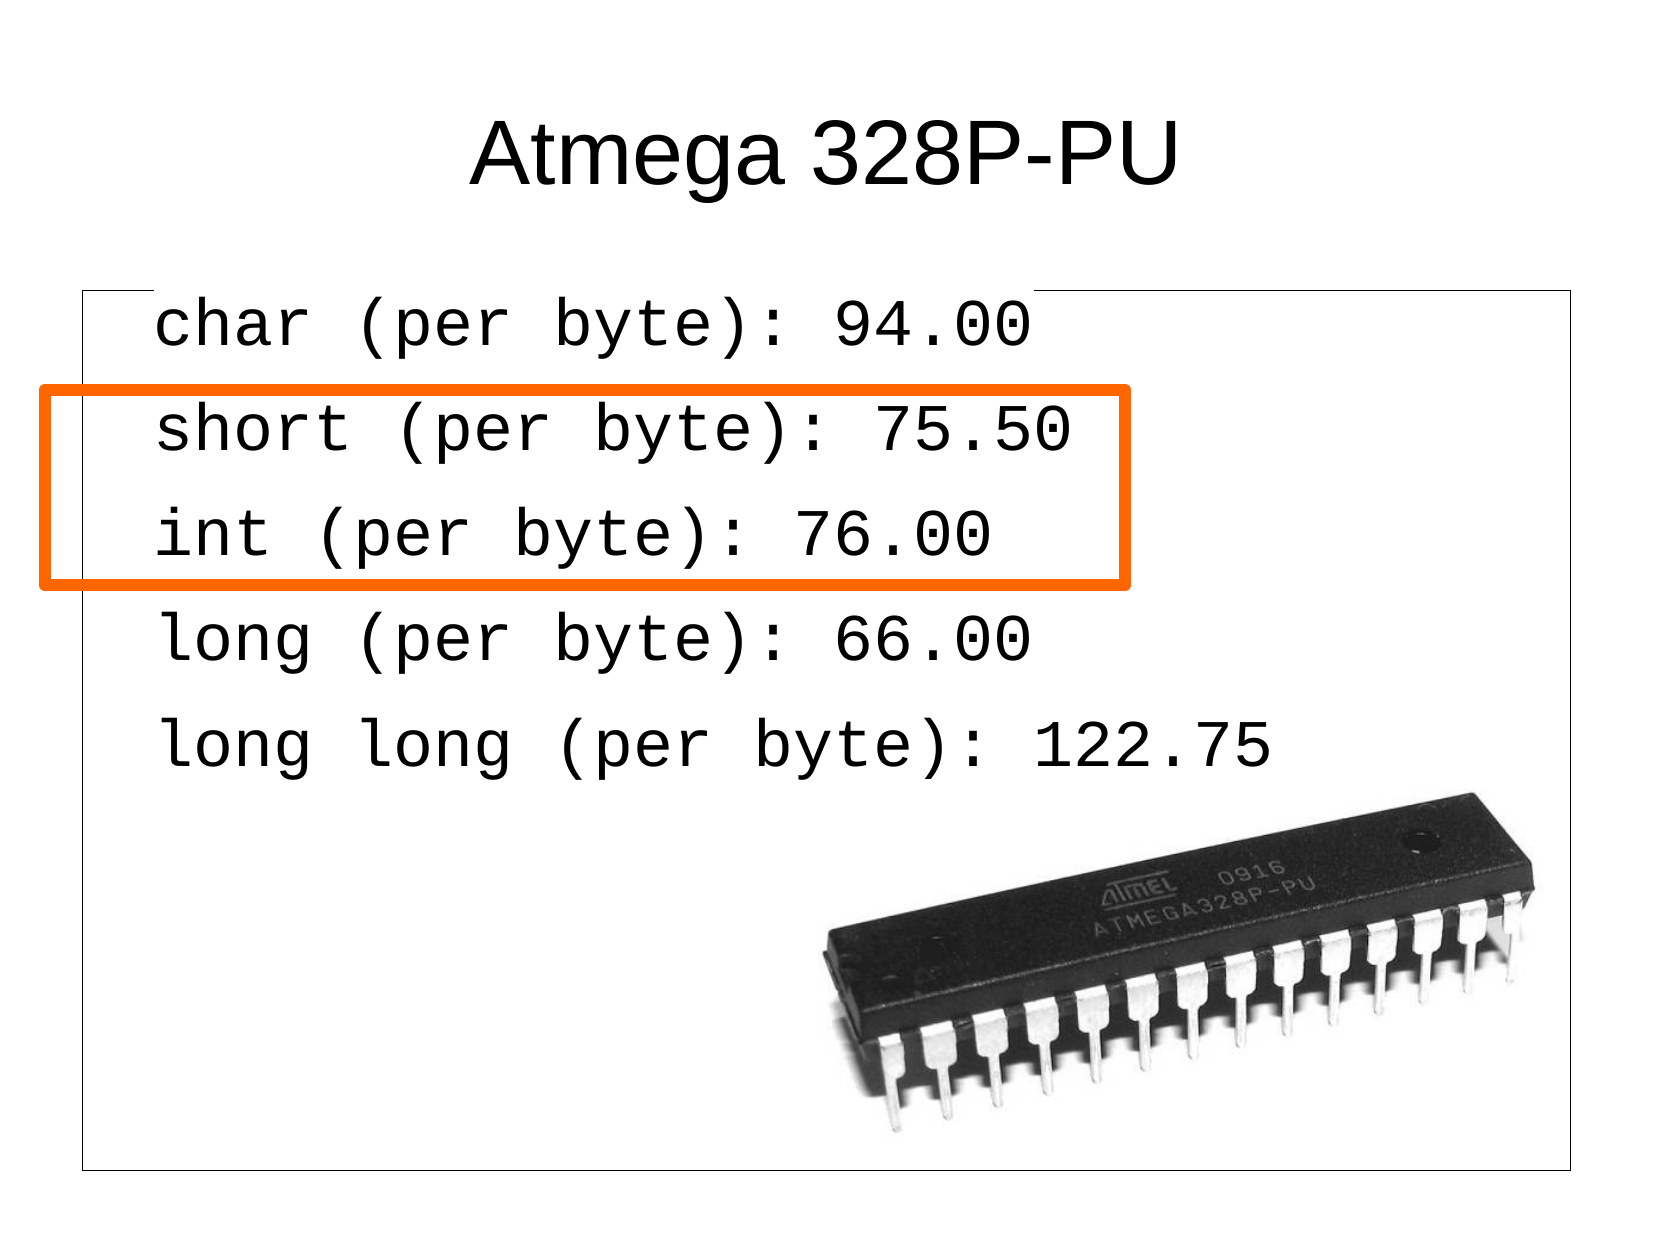

# Atmega 328P-PU
char (per byte): 94.00
short (per byte): 75.50
int (per byte): 76.00
long (per byte): 66.00
long long (per byte): 122.75